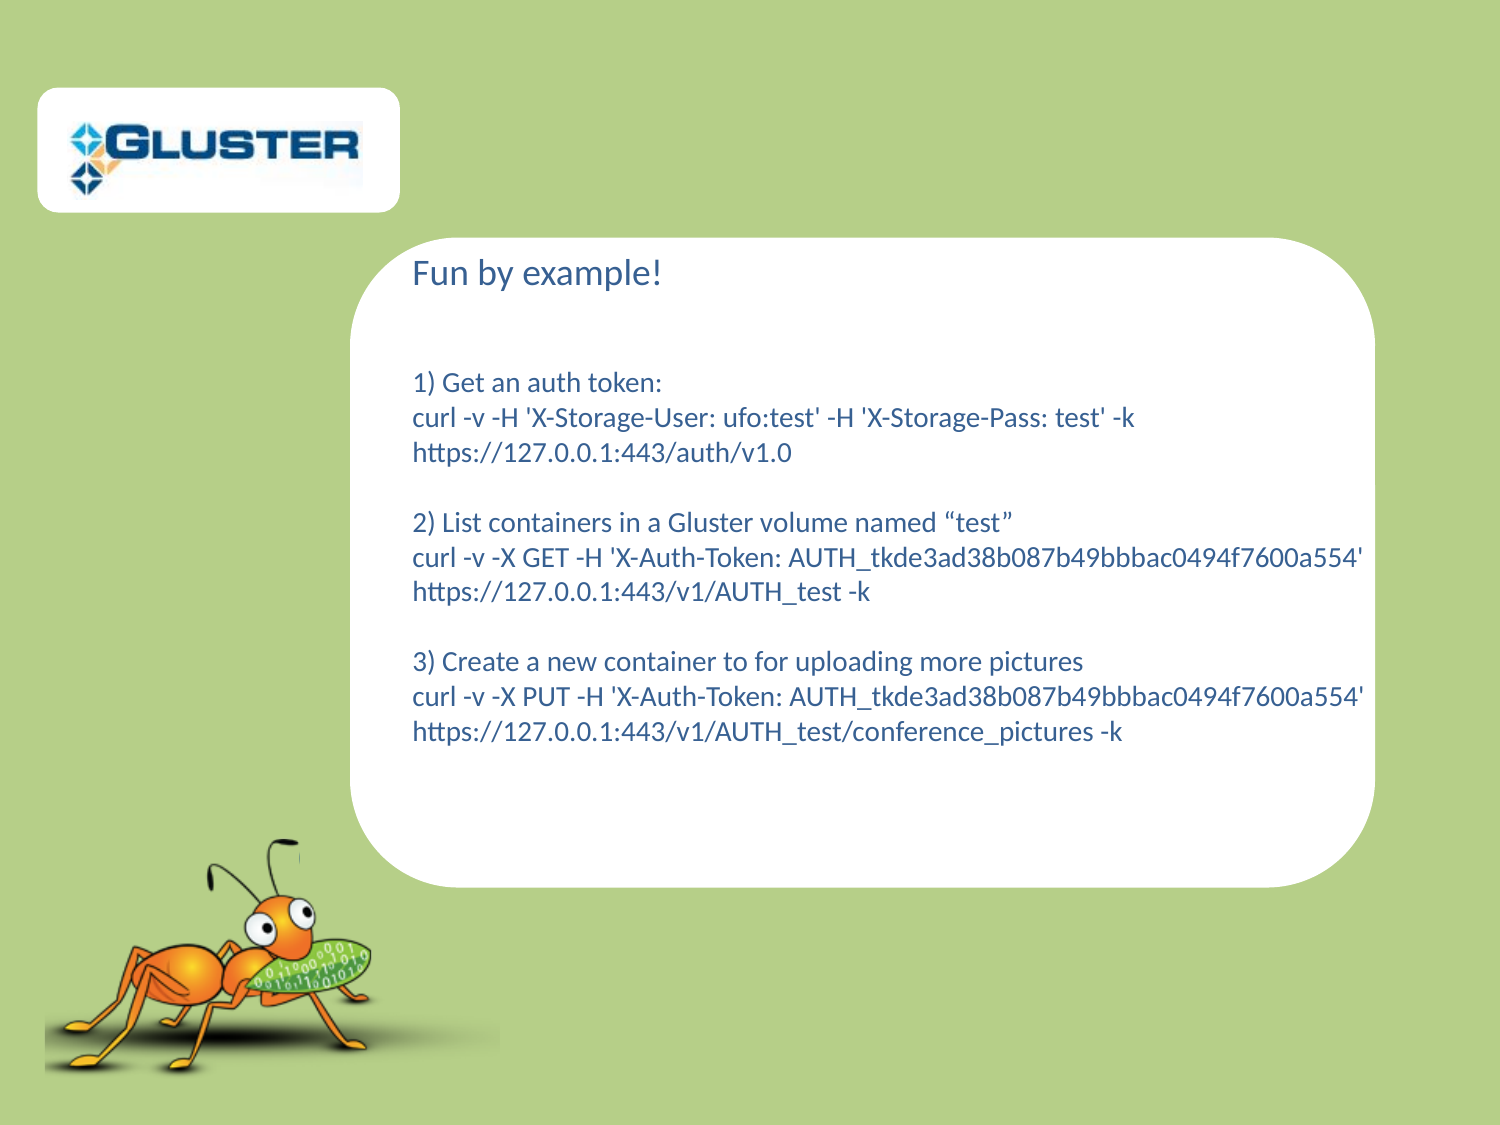

#
Fun by example!
1) Get an auth token:
curl -v -H 'X-Storage-User: ufo:test' -H 'X-Storage-Pass: test' -k https://127.0.0.1:443/auth/v1.0
2) List containers in a Gluster volume named “test”
curl -v -X GET -H 'X-Auth-Token: AUTH_tkde3ad38b087b49bbbac0494f7600a554' https://127.0.0.1:443/v1/AUTH_test -k
3) Create a new container to for uploading more pictures
curl -v -X PUT -H 'X-Auth-Token: AUTH_tkde3ad38b087b49bbbac0494f7600a554' https://127.0.0.1:443/v1/AUTH_test/conference_pictures -k